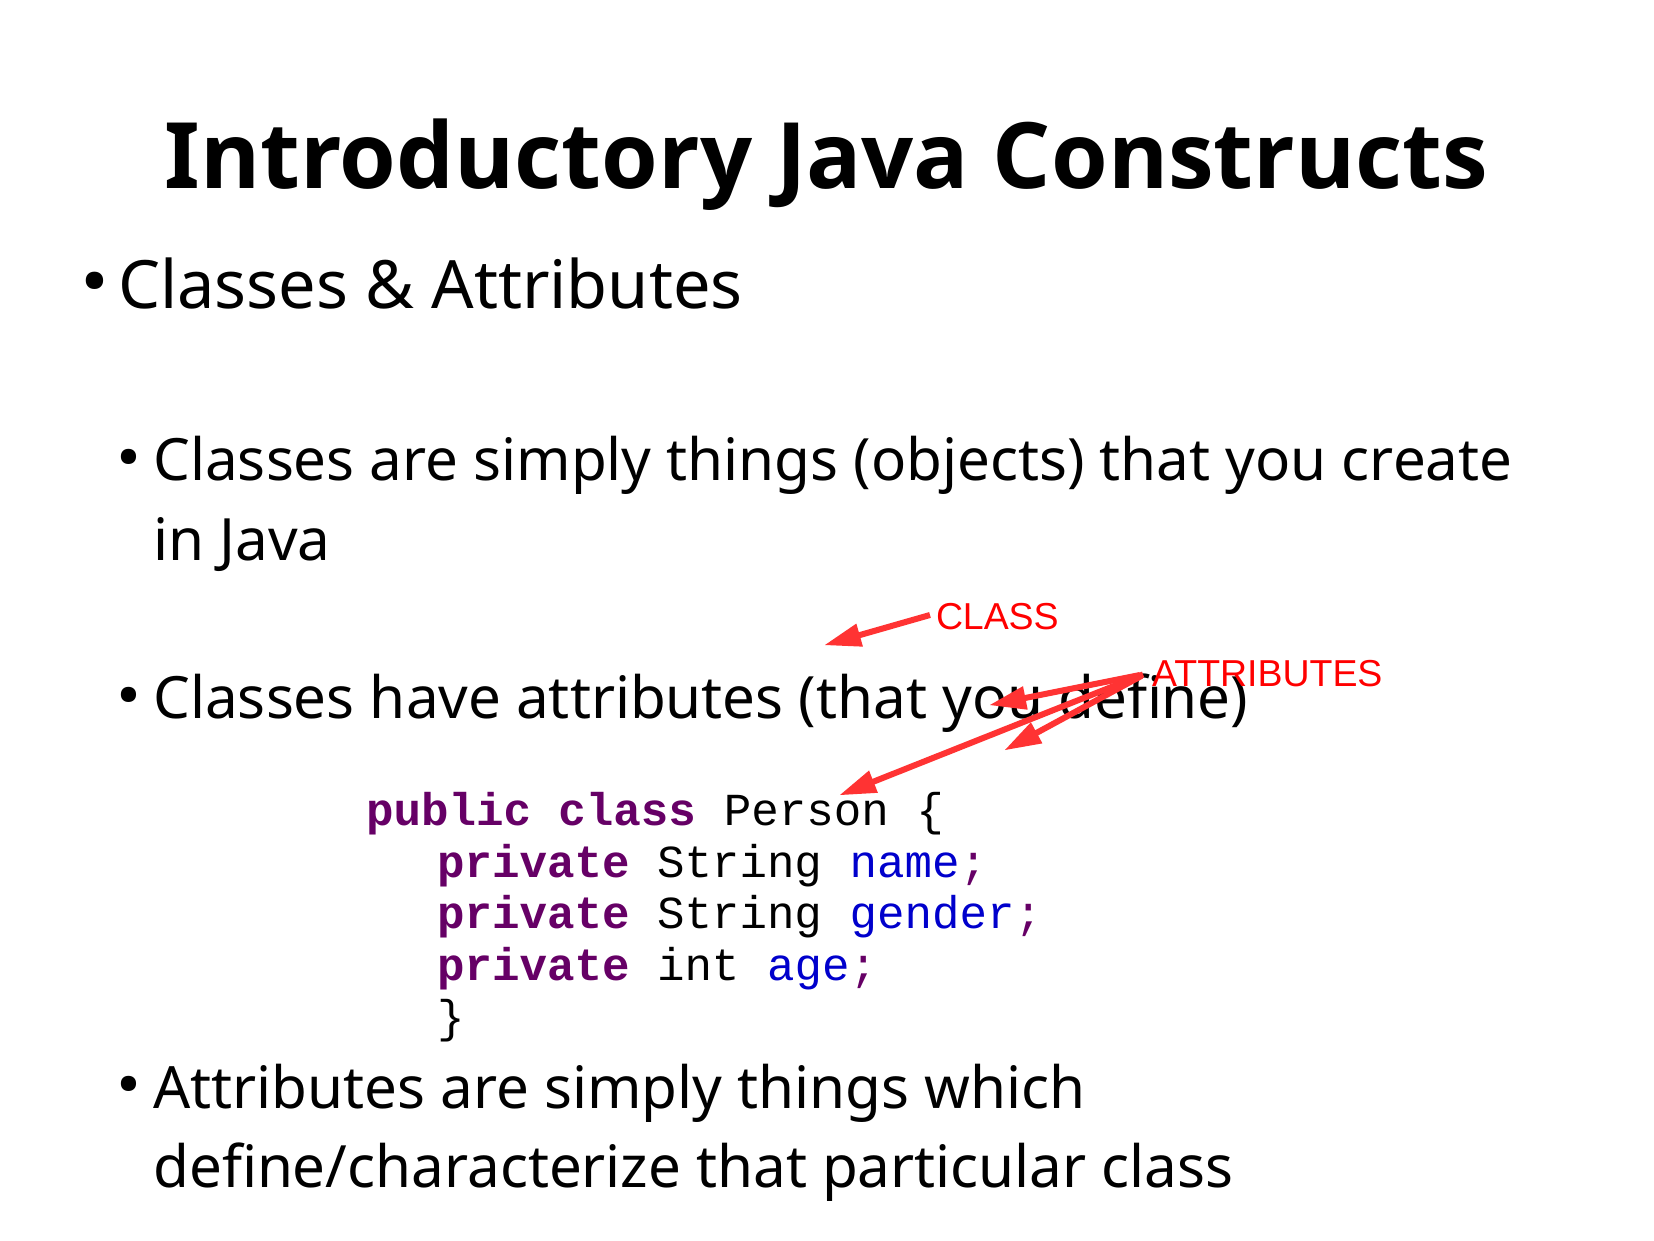

# Introductory Java Constructs
Classes & Attributes
Classes are simply things (objects) that you create in Java
Classes have attributes (that you define)
public class Person {
private String name;
private String gender;
private int age;
}
Attributes are simply things which define/characterize that particular class
Attributes are normally declares first in the Class definition
CLASS
ATTRIBUTES